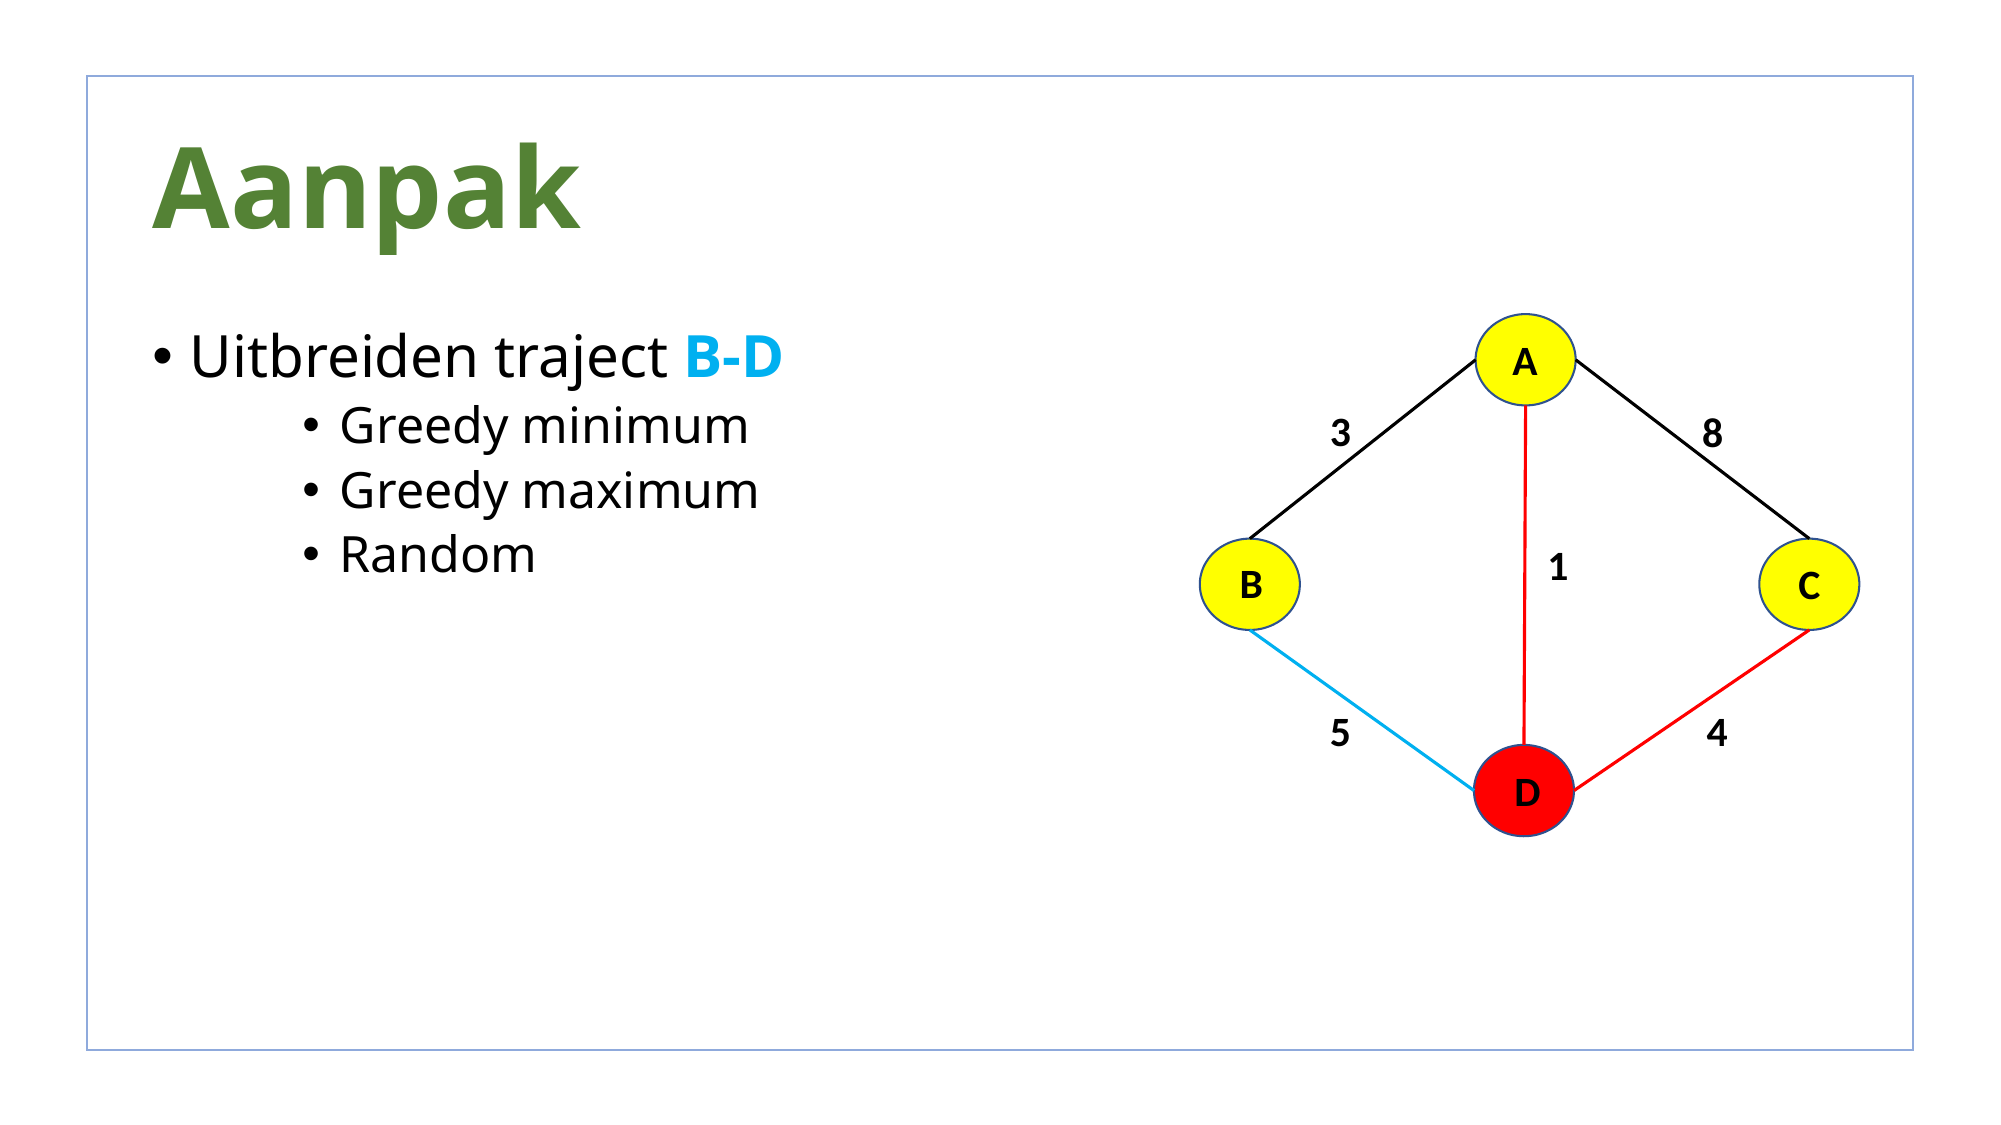

# Aanpak
Uitbreiden traject B-D
Greedy minimum
Greedy maximum
Random
A
3
8
1
B
C
5
4
D